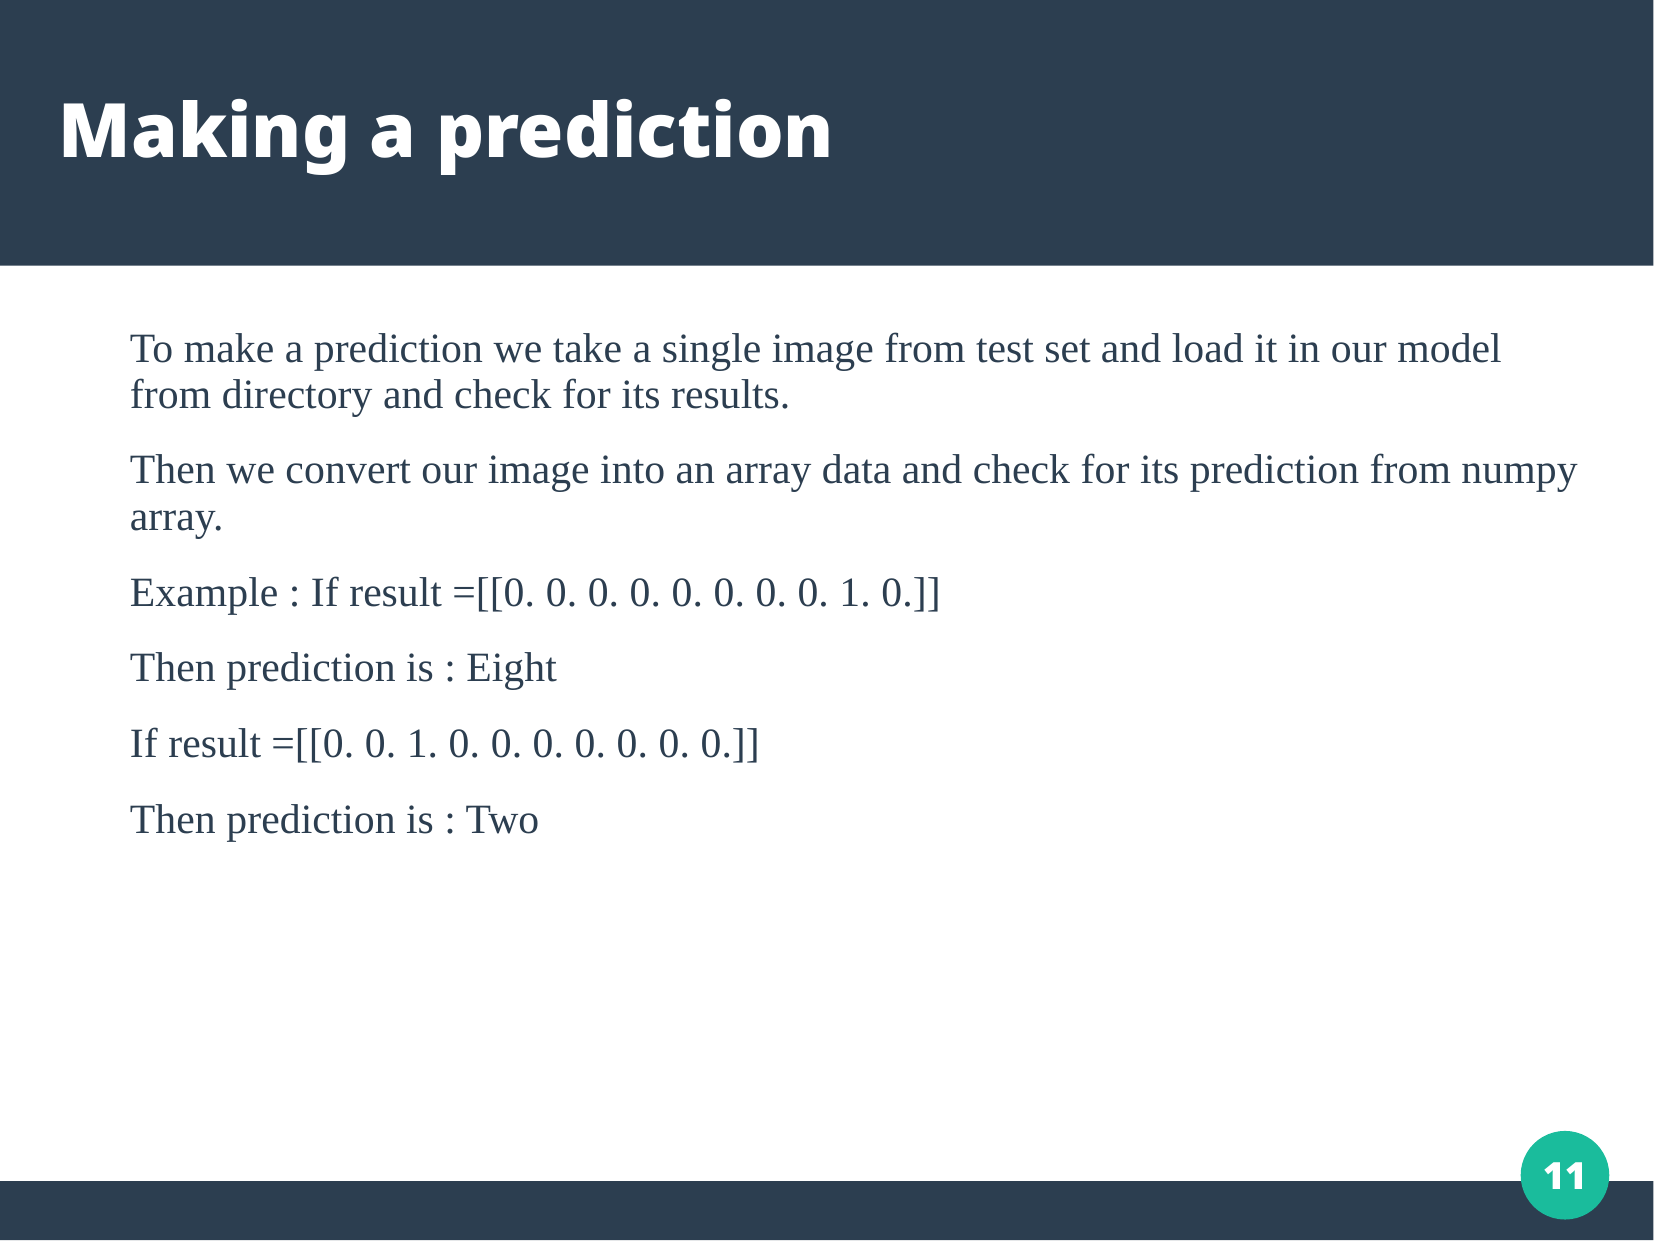

# Making a prediction
To make a prediction we take a single image from test set and load it in our model from directory and check for its results.
Then we convert our image into an array data and check for its prediction from numpy array.
Example : If result =[[0. 0. 0. 0. 0. 0. 0. 0. 1. 0.]]
Then prediction is : Eight
If result =[[0. 0. 1. 0. 0. 0. 0. 0. 0. 0.]]
Then prediction is : Two
11